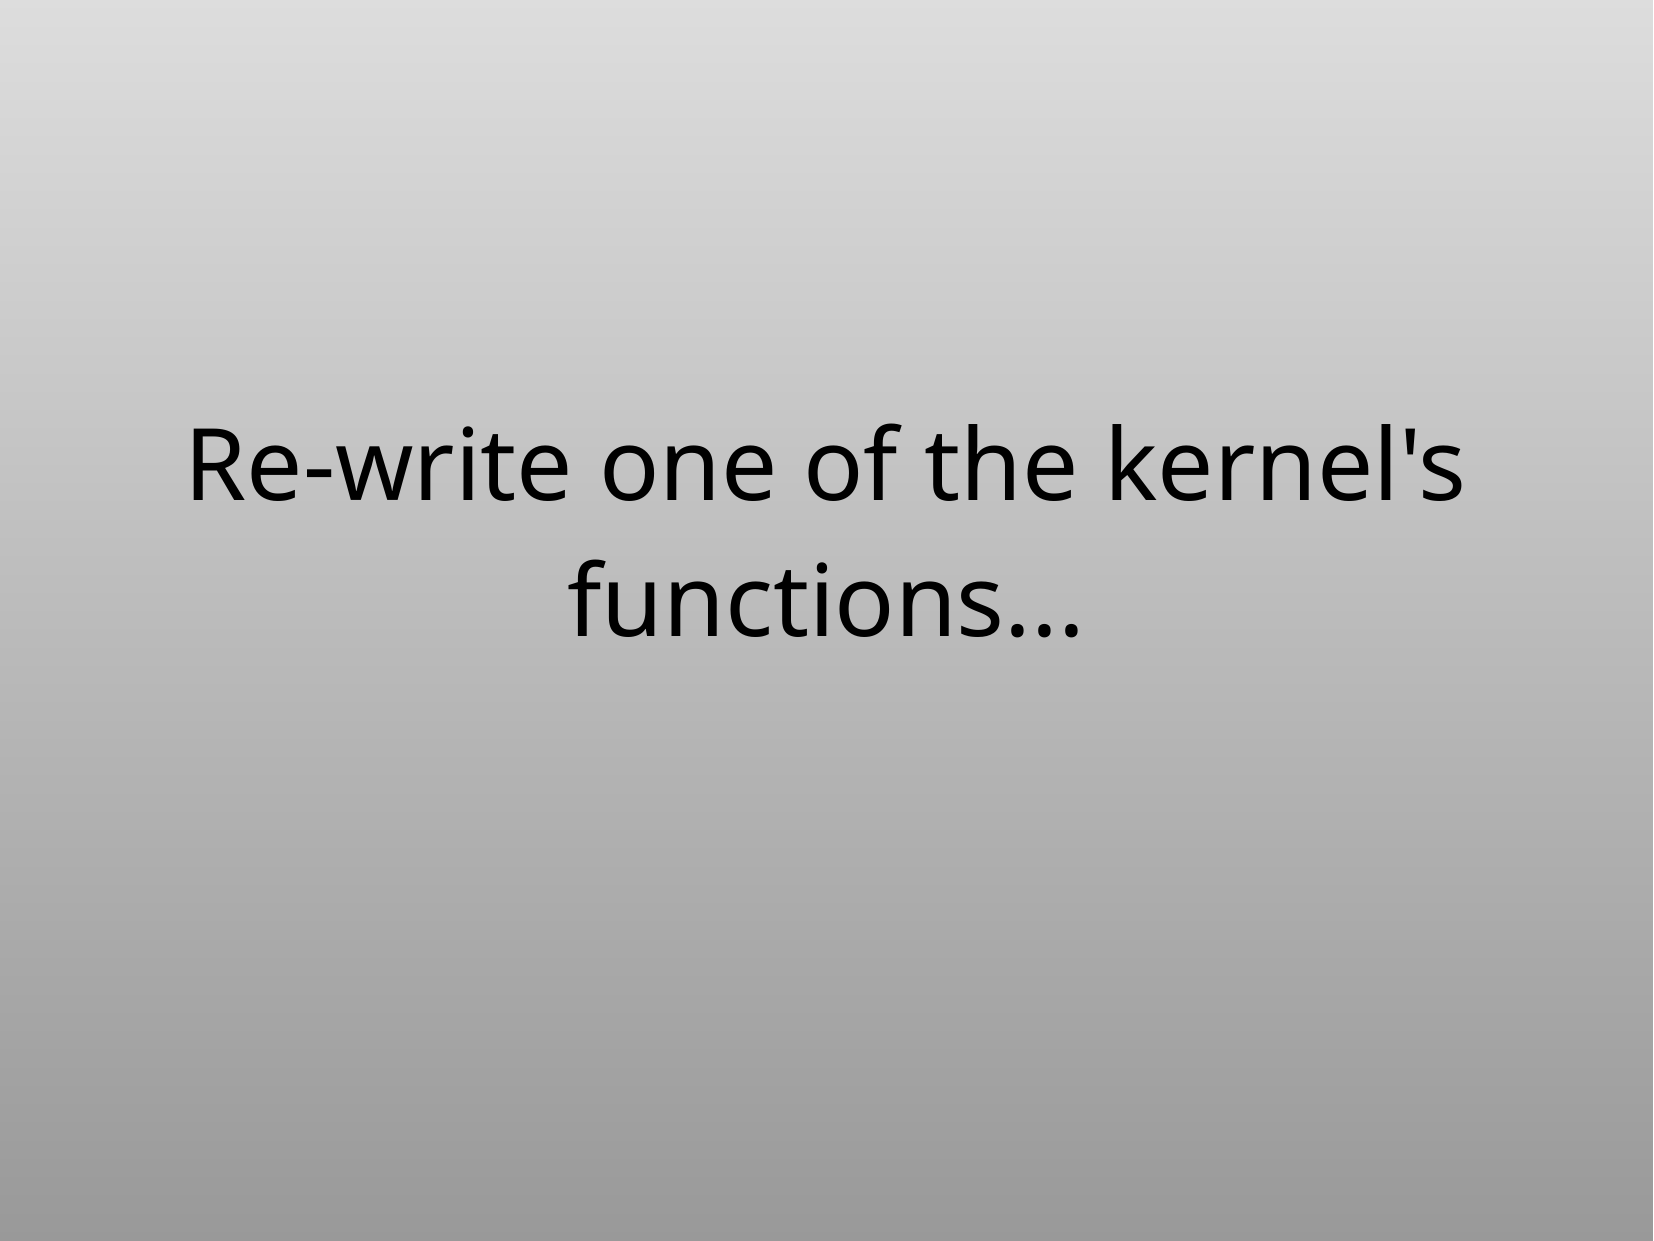

# Re-write one of the kernel's functions...